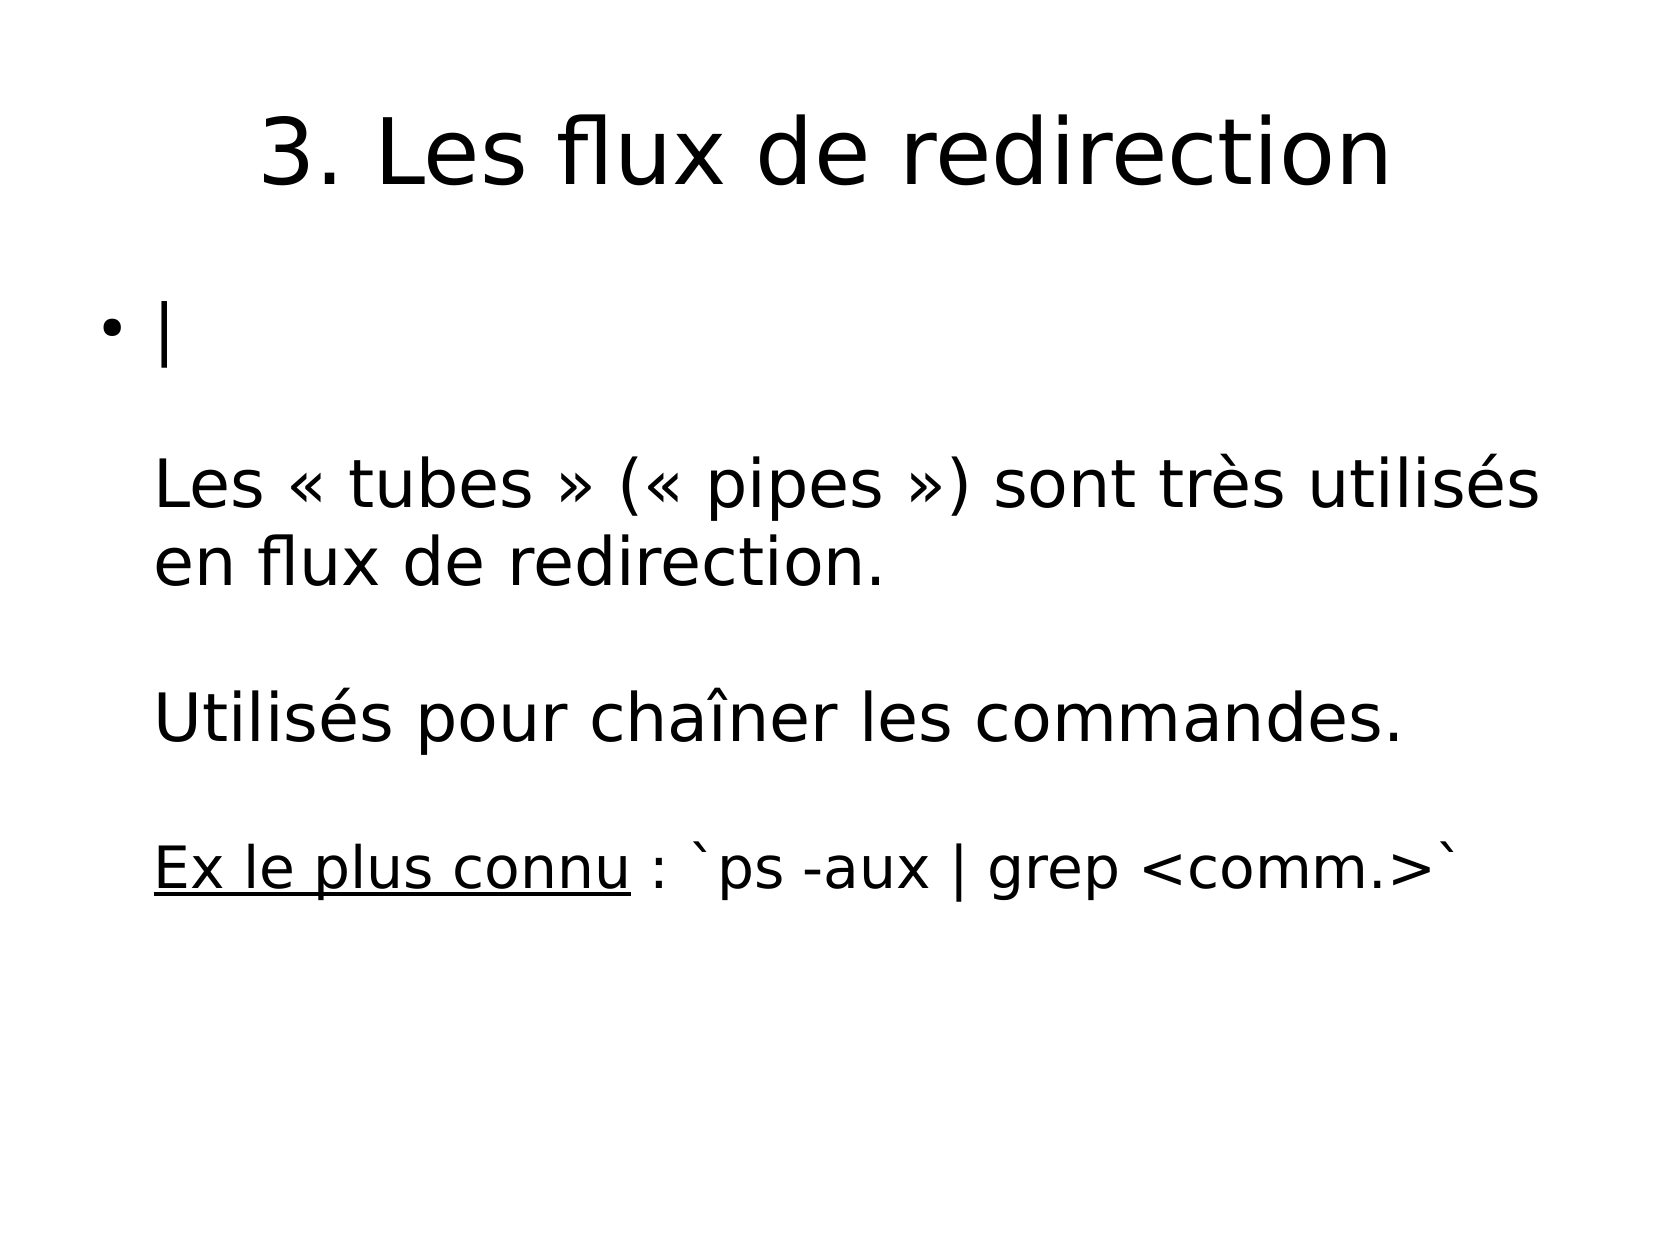

# 3. Les flux de redirection
|
Les « tubes » (« pipes ») sont très utilisés en flux de redirection.
Utilisés pour chaîner les commandes.
Ex le plus connu : `ps -aux | grep <comm.>`